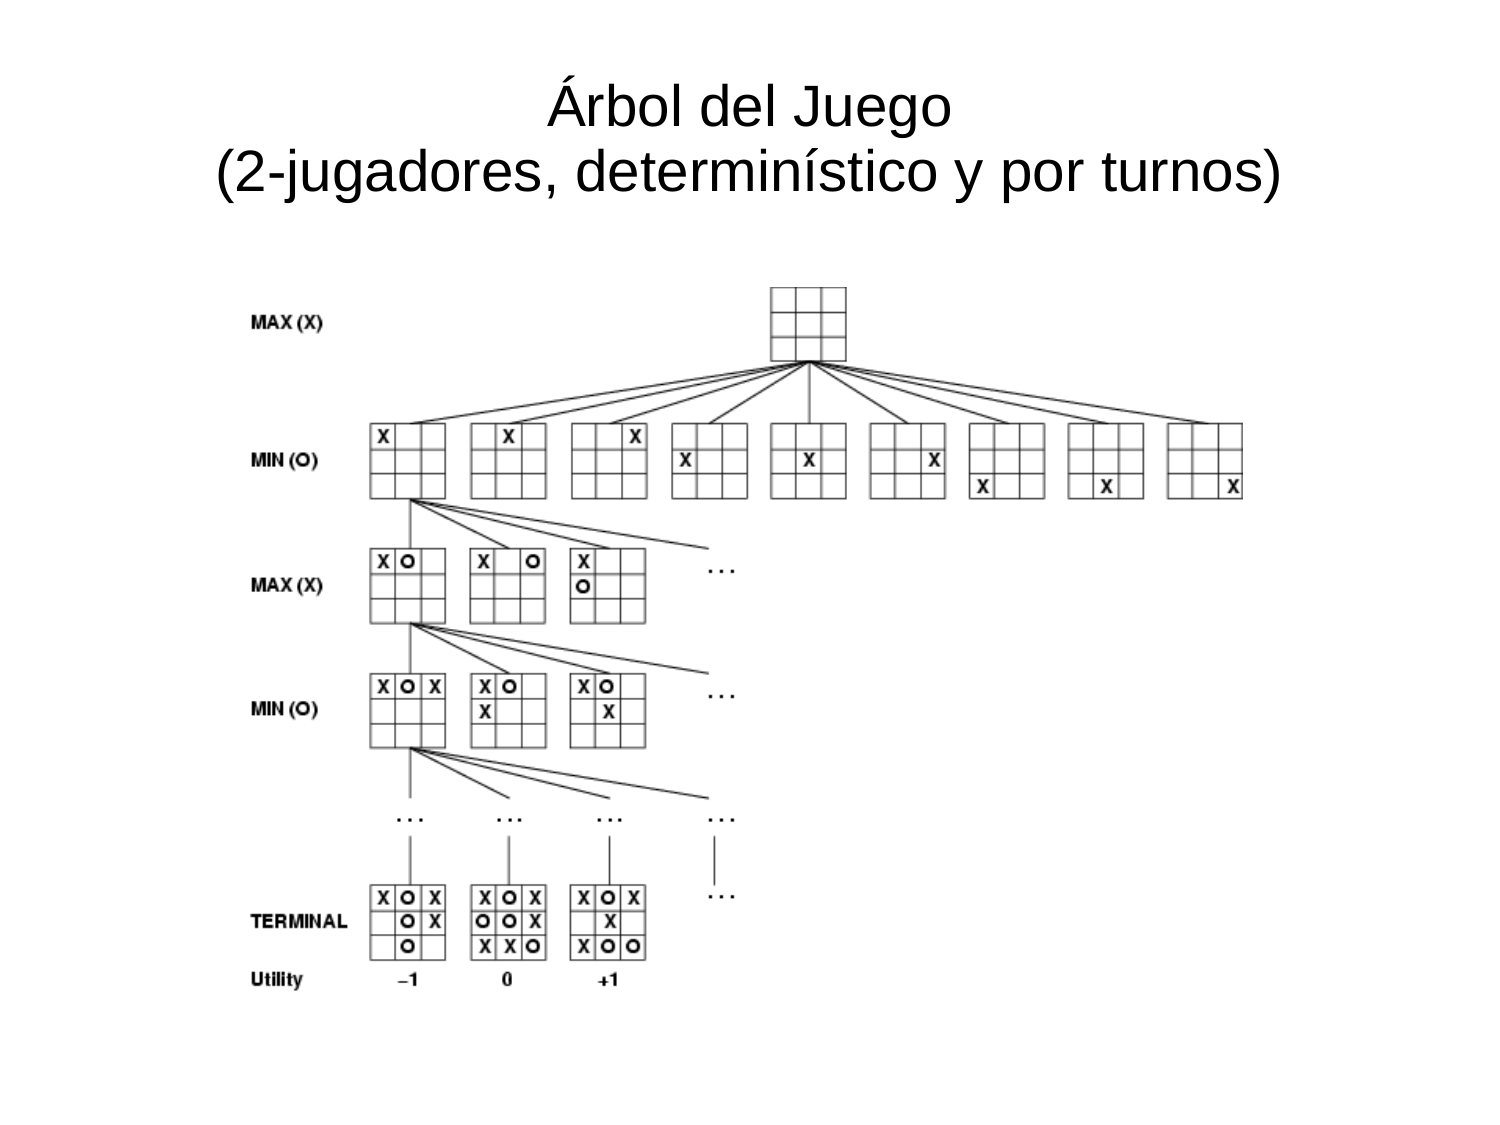

# Árbol del Juego (2-jugadores, determinístico y por turnos)